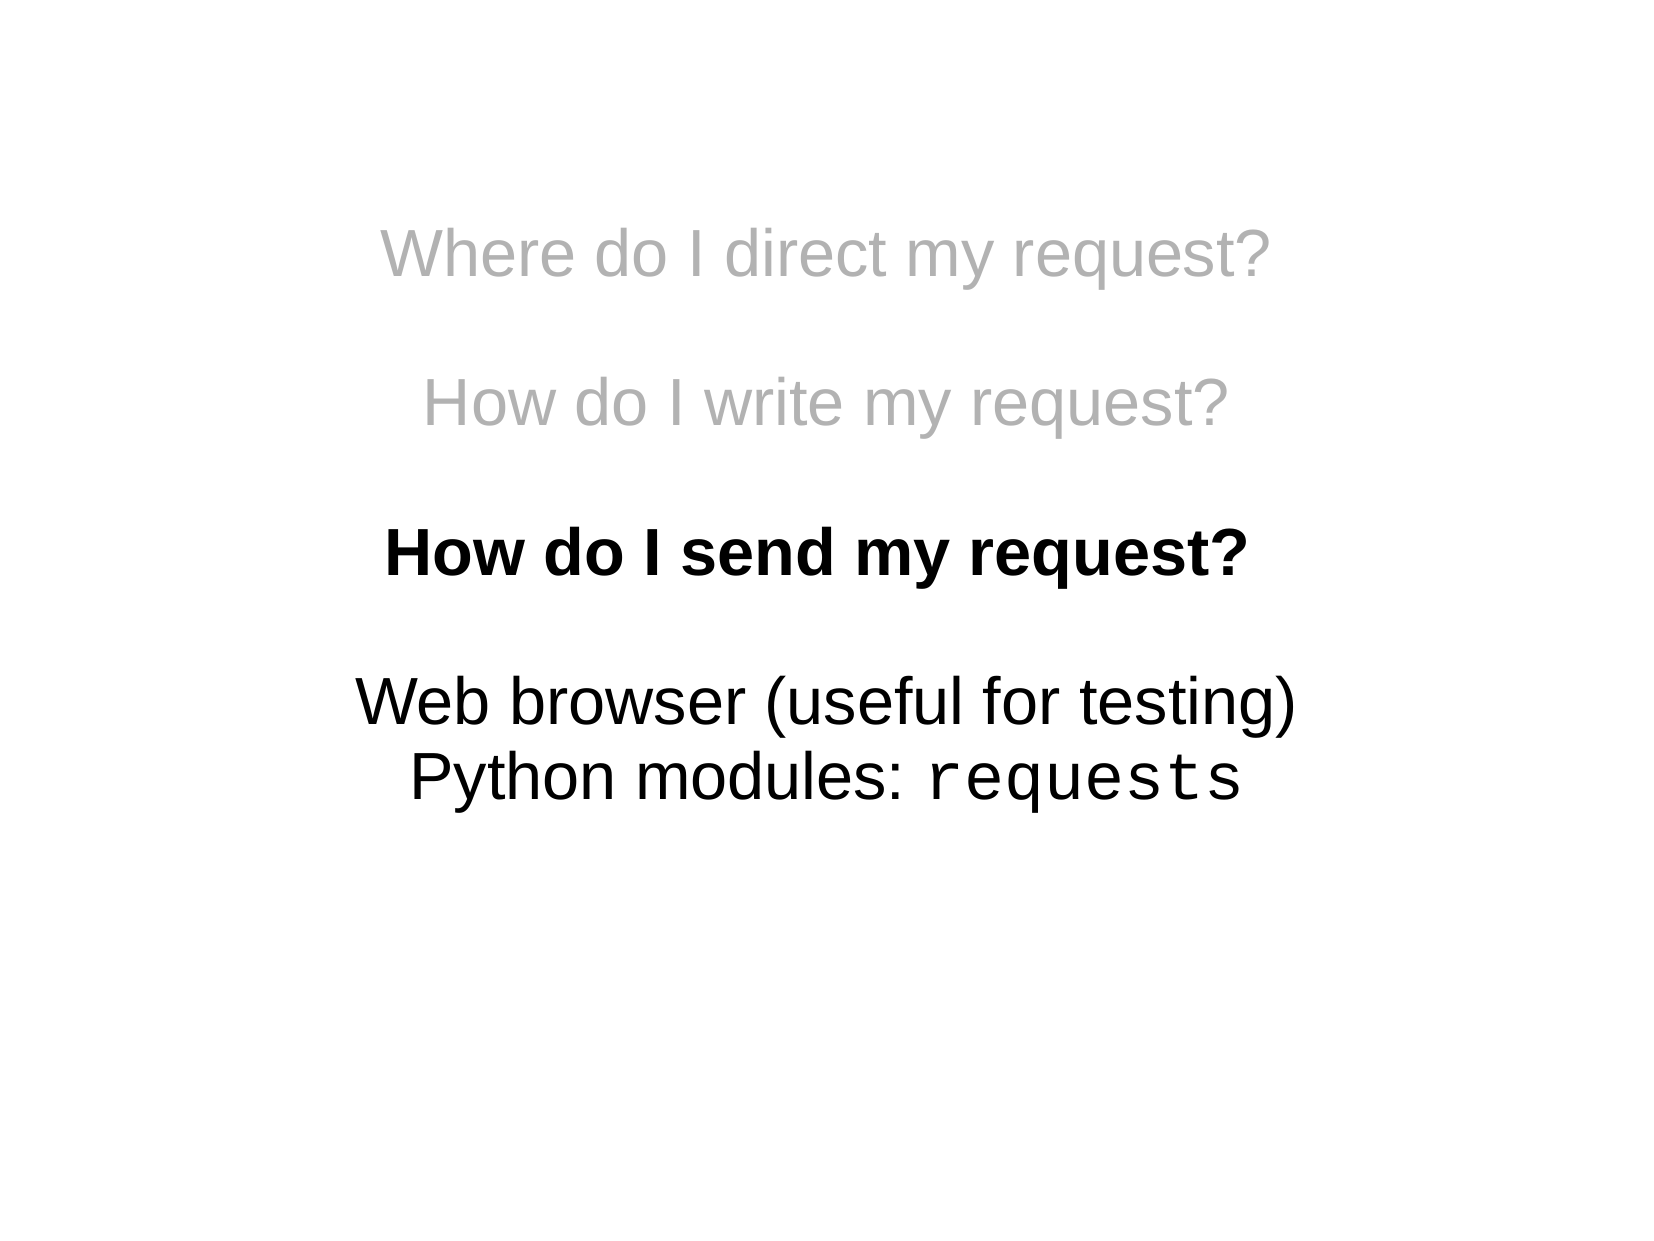

# Where do I direct my request?
How do I write my request?
How do I send my request?
Web browser (useful for testing)
Python modules: requests